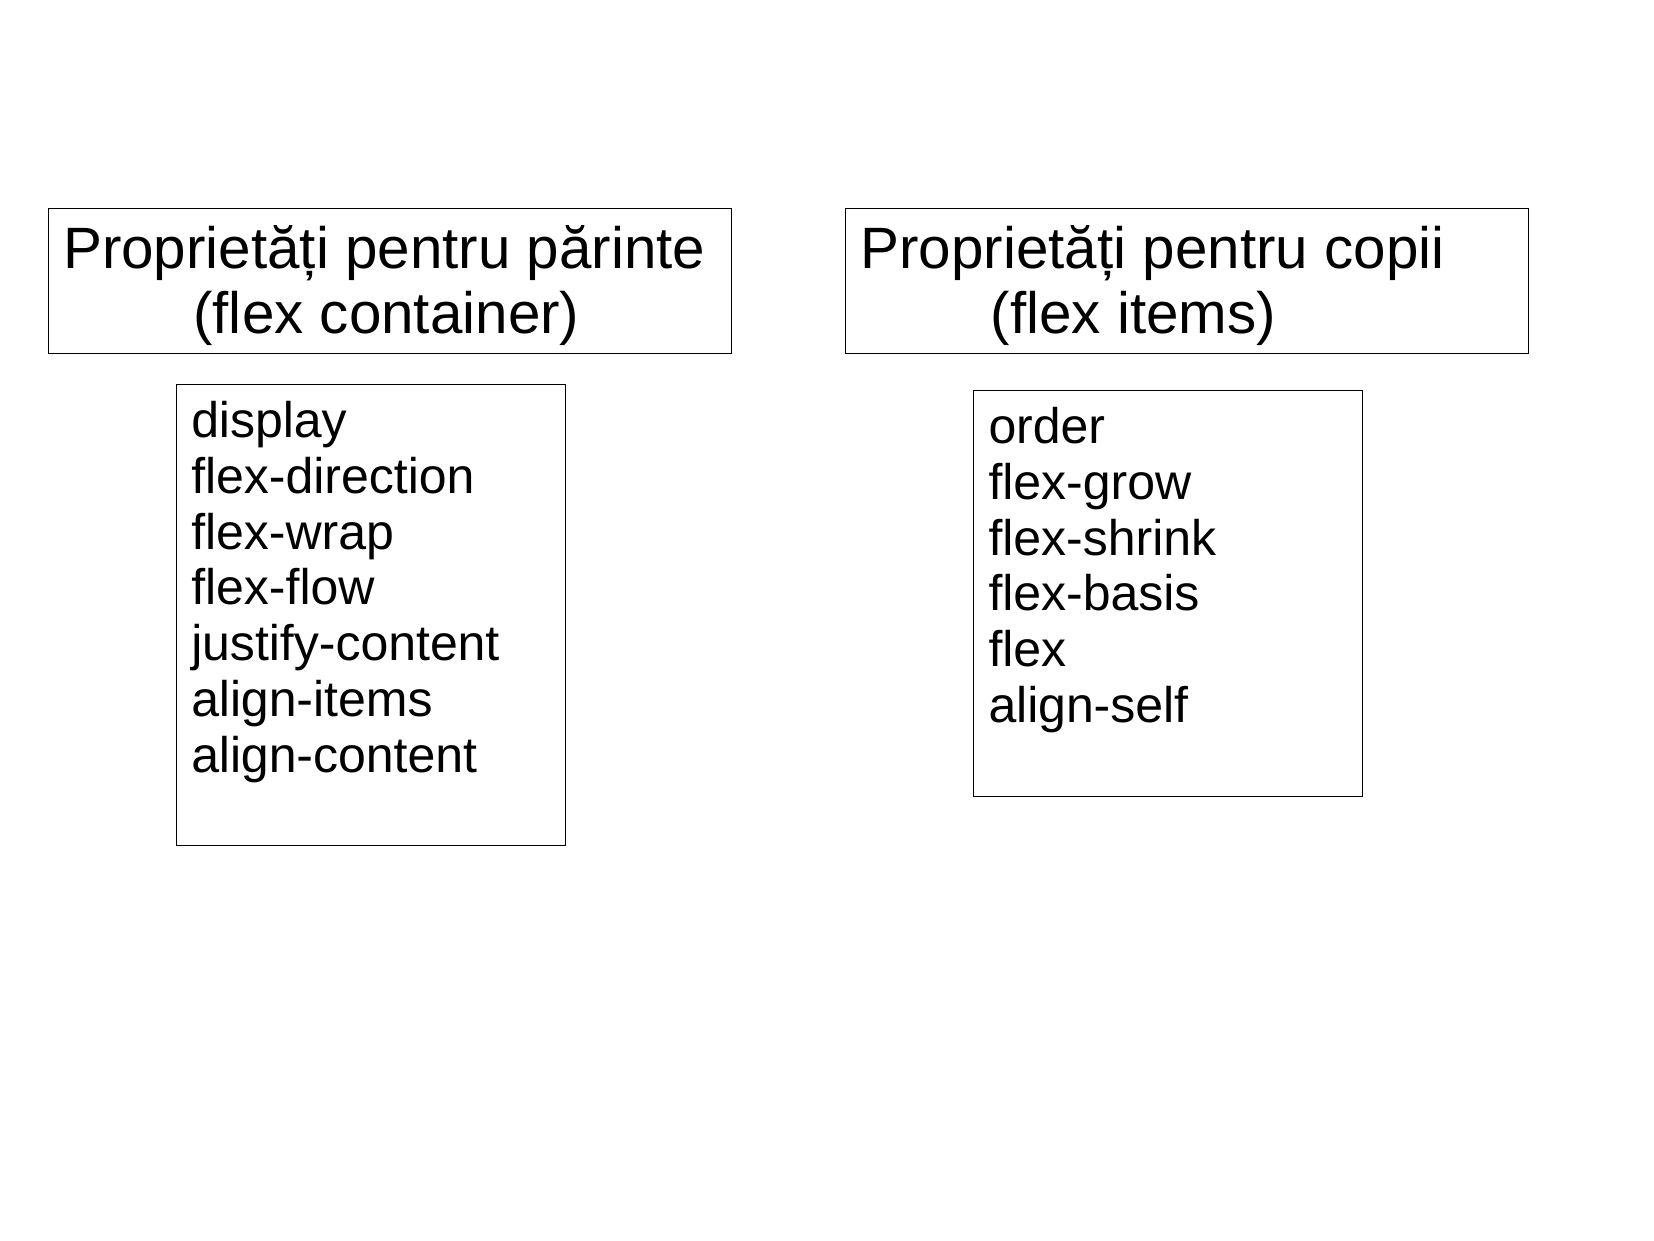

Proprietăți pentru părinte
 (flex container)
Proprietăți pentru copii
 (flex items)
display
flex-direction
flex-wrap
flex-flow
justify-content
align-items
align-content
order
flex-grow
flex-shrink
flex-basis
flex
align-self